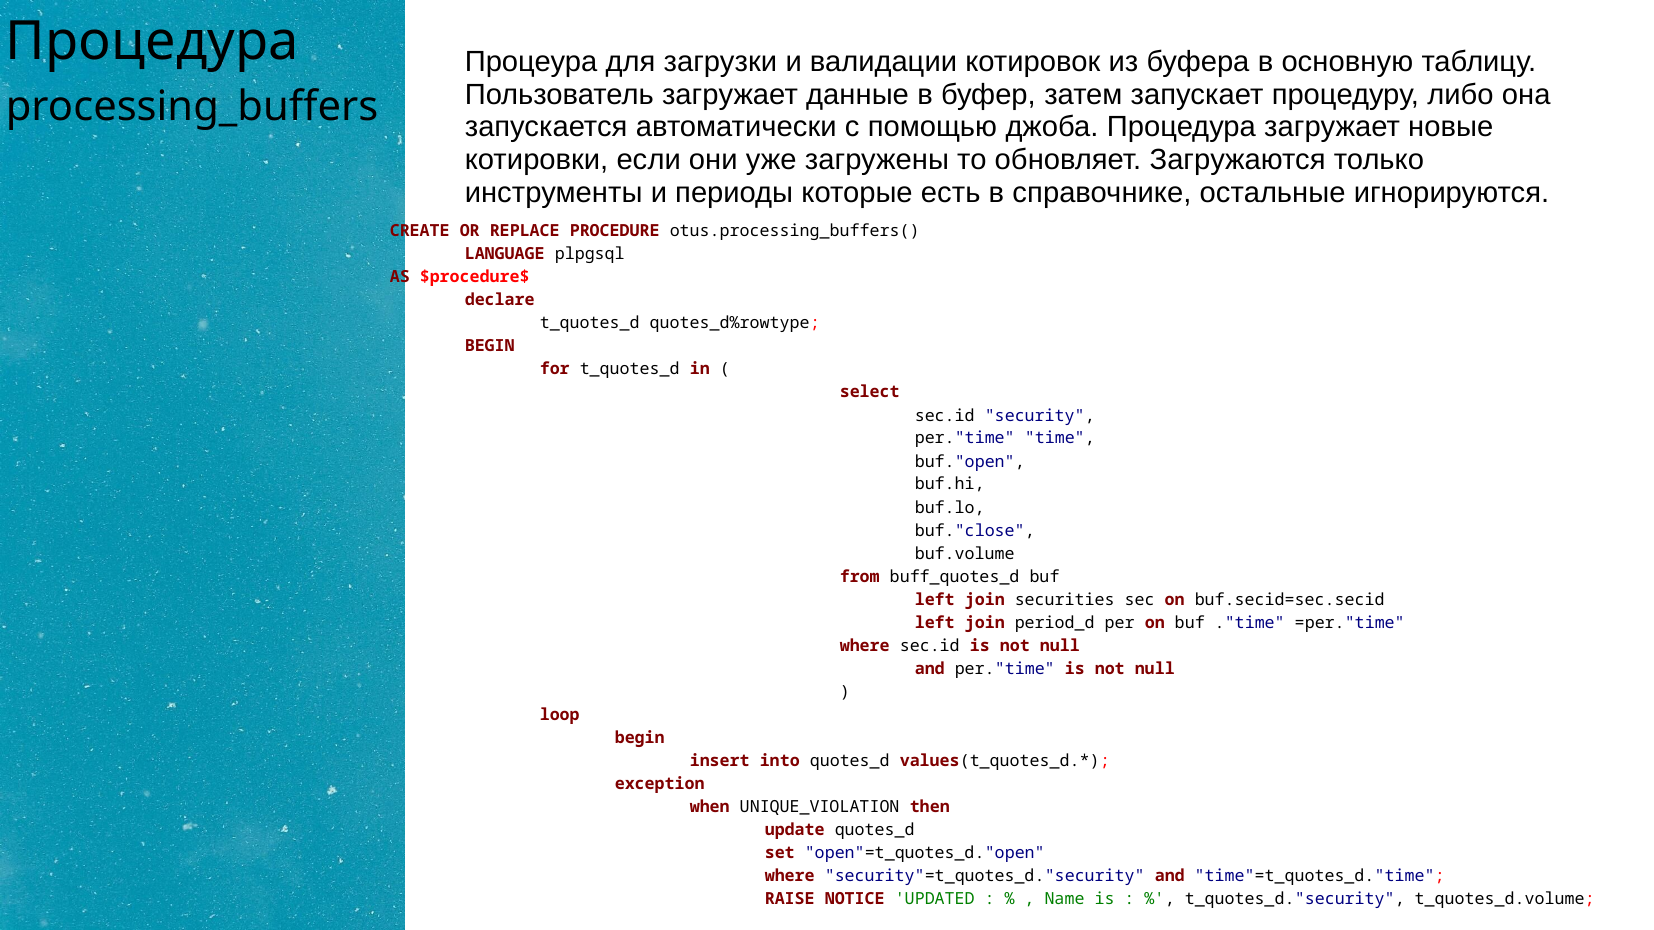

# Процедура processing_buffers
Процеура для загрузки и валидации котировок из буфера в основную таблицу. Пользователь загружает данные в буфер, затем запускает процедуру, либо она запускается автоматически с помощью джоба. Процедура загружает новые котировки, если они уже загружены то обновляет. Загружаются только инструменты и периоды которые есть в справочнике, остальные игнорируются.
CREATE OR REPLACE PROCEDURE otus.processing_buffers()
	LANGUAGE plpgsql
AS $procedure$
	declare
		t_quotes_d quotes_d%rowtype;
	BEGIN
		for t_quotes_d in (
						select
							sec.id "security",
							per."time" "time",
							buf."open",
							buf.hi,
							buf.lo,
							buf."close",
							buf.volume
						from buff_quotes_d buf
							left join securities sec on buf.secid=sec.secid
							left join period_d per on buf ."time" =per."time"
						where sec.id is not null
							and per."time" is not null
						)
		loop
			begin
				insert into quotes_d values(t_quotes_d.*);
			exception
				when UNIQUE_VIOLATION then
					update quotes_d
					set "open"=t_quotes_d."open"
					where "security"=t_quotes_d."security" and "time"=t_quotes_d."time";
					RAISE NOTICE 'UPDATED : % , Name is : %', t_quotes_d."security", t_quotes_d.volume;
			end;
		end loop;
		delete from buff_quotes_d;
	END;
$procedure$